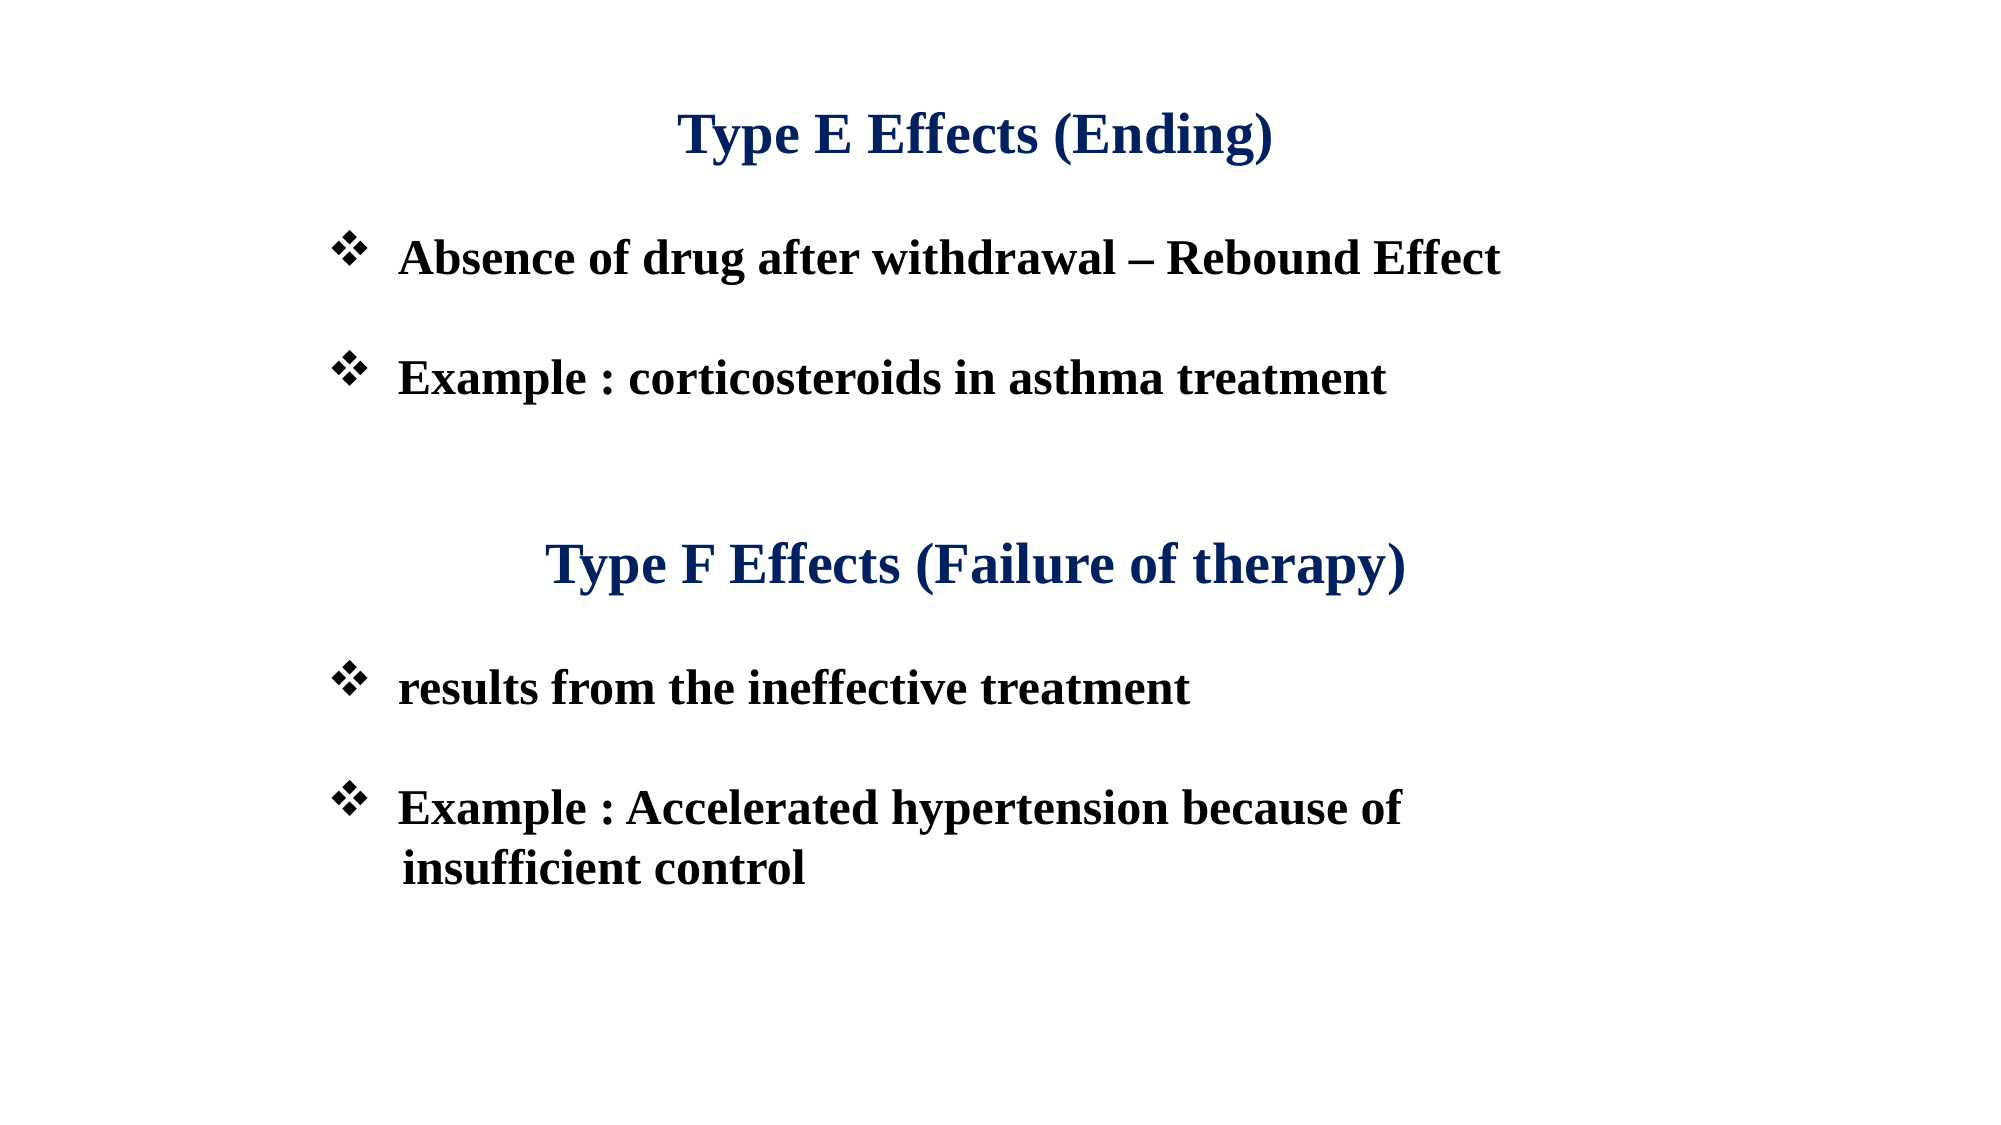

Type E Effects (Ending)
 Absence of drug after withdrawal – Rebound Effect
 Example : corticosteroids in asthma treatment
Type F Effects (Failure of therapy)
 results from the ineffective treatment
 Example : Accelerated hypertension because of
 insufficient control